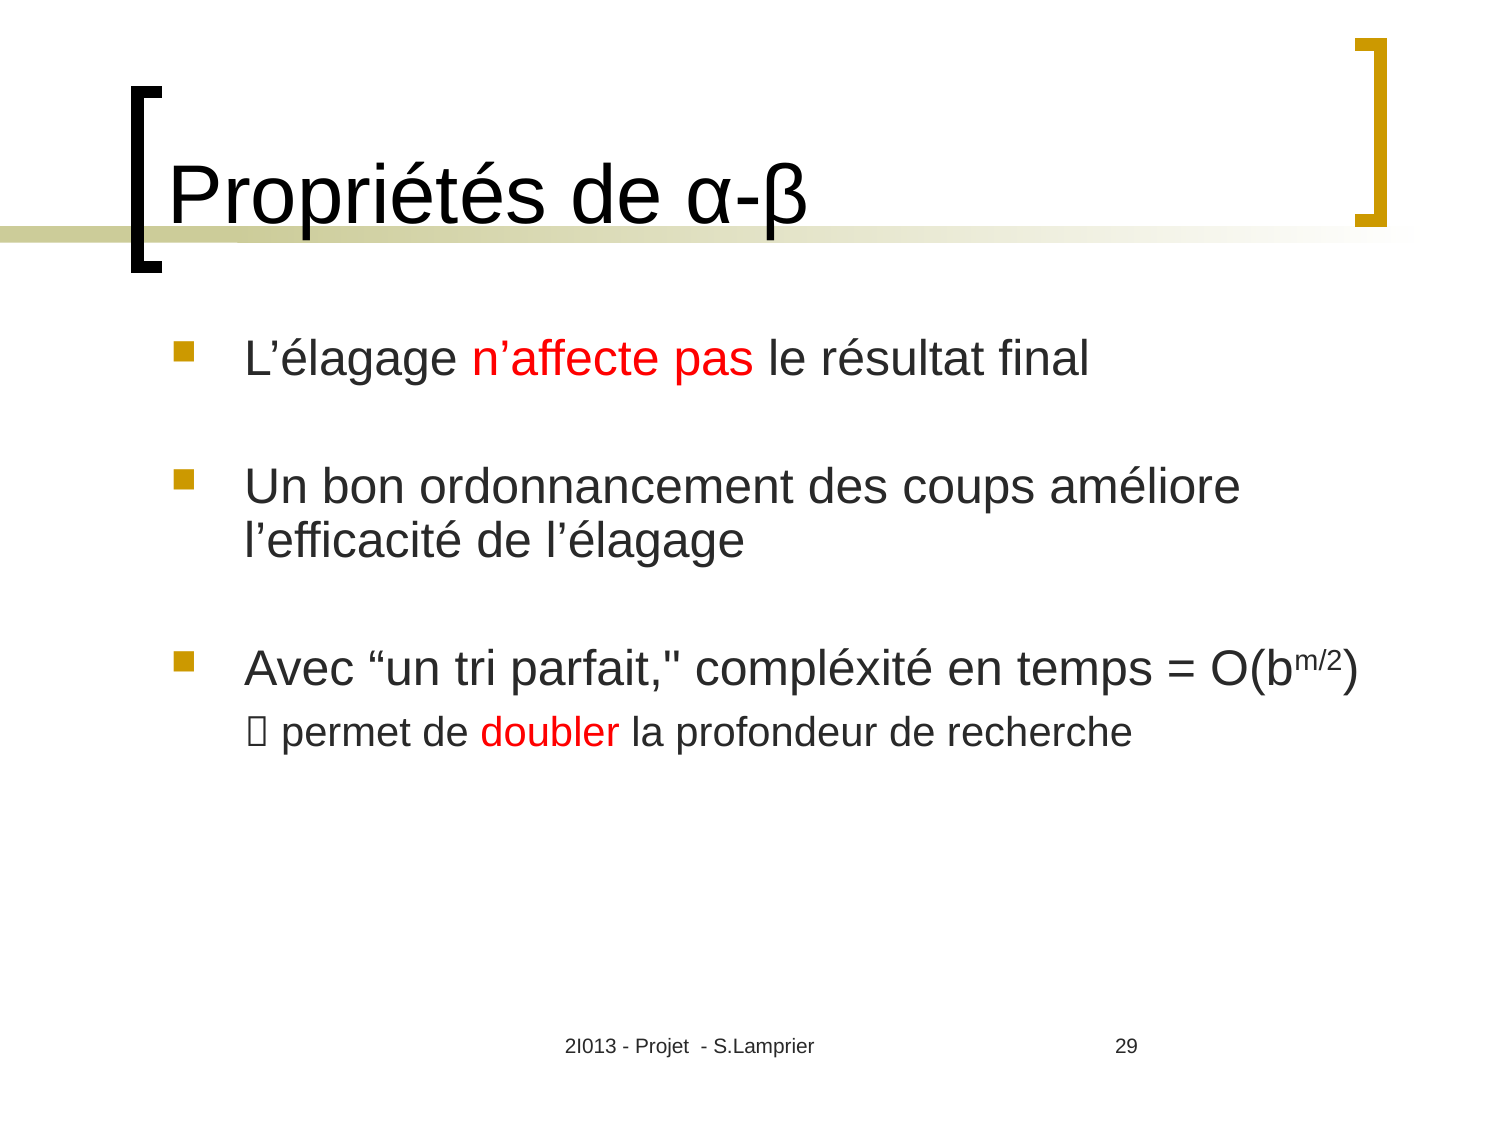

# Propriétés de α-β
L’élagage n’affecte pas le résultat final
Un bon ordonnancement des coups améliore l’efficacité de l’élagage
Avec “un tri parfait," compléxité en temps = O(bm/2)
 permet de doubler la profondeur de recherche
2I013 - Projet - S.Lamprier